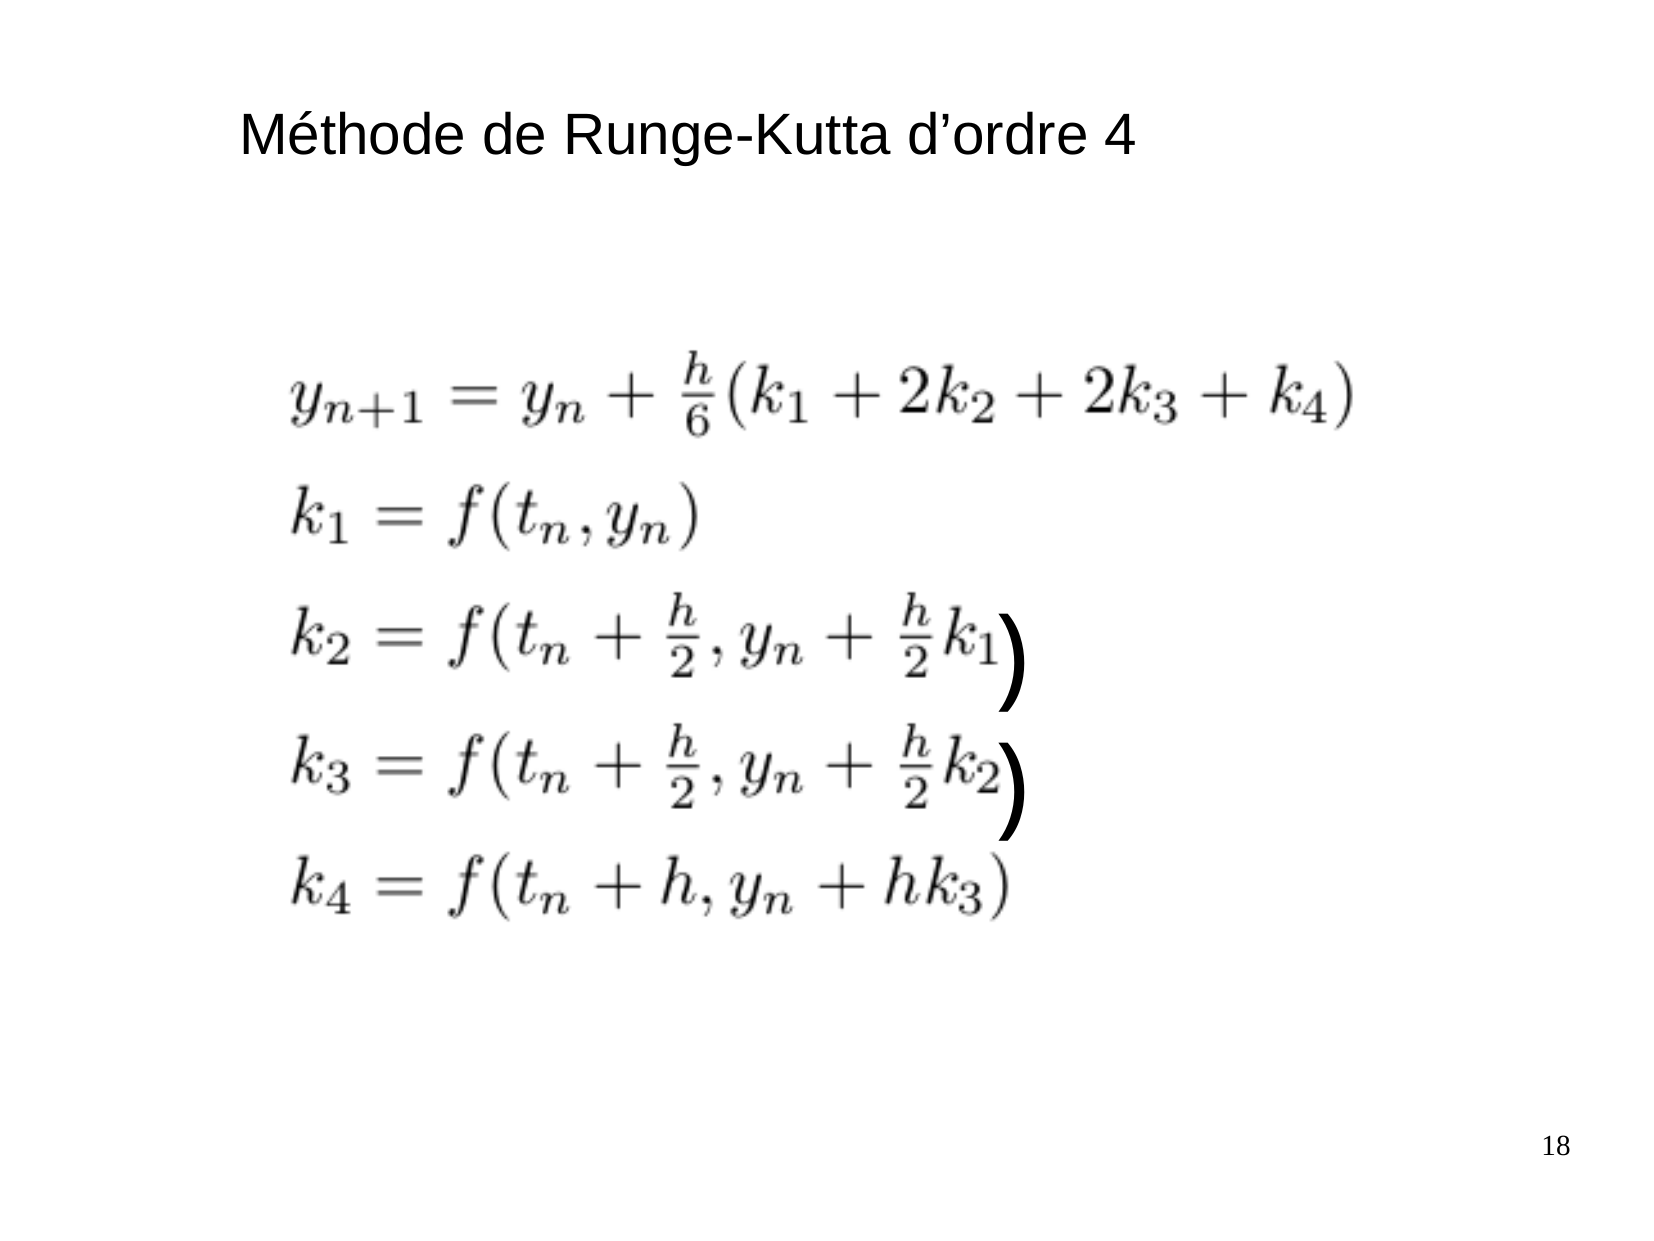

Méthode de Runge-Kutta d’ordre 4
)
)
18